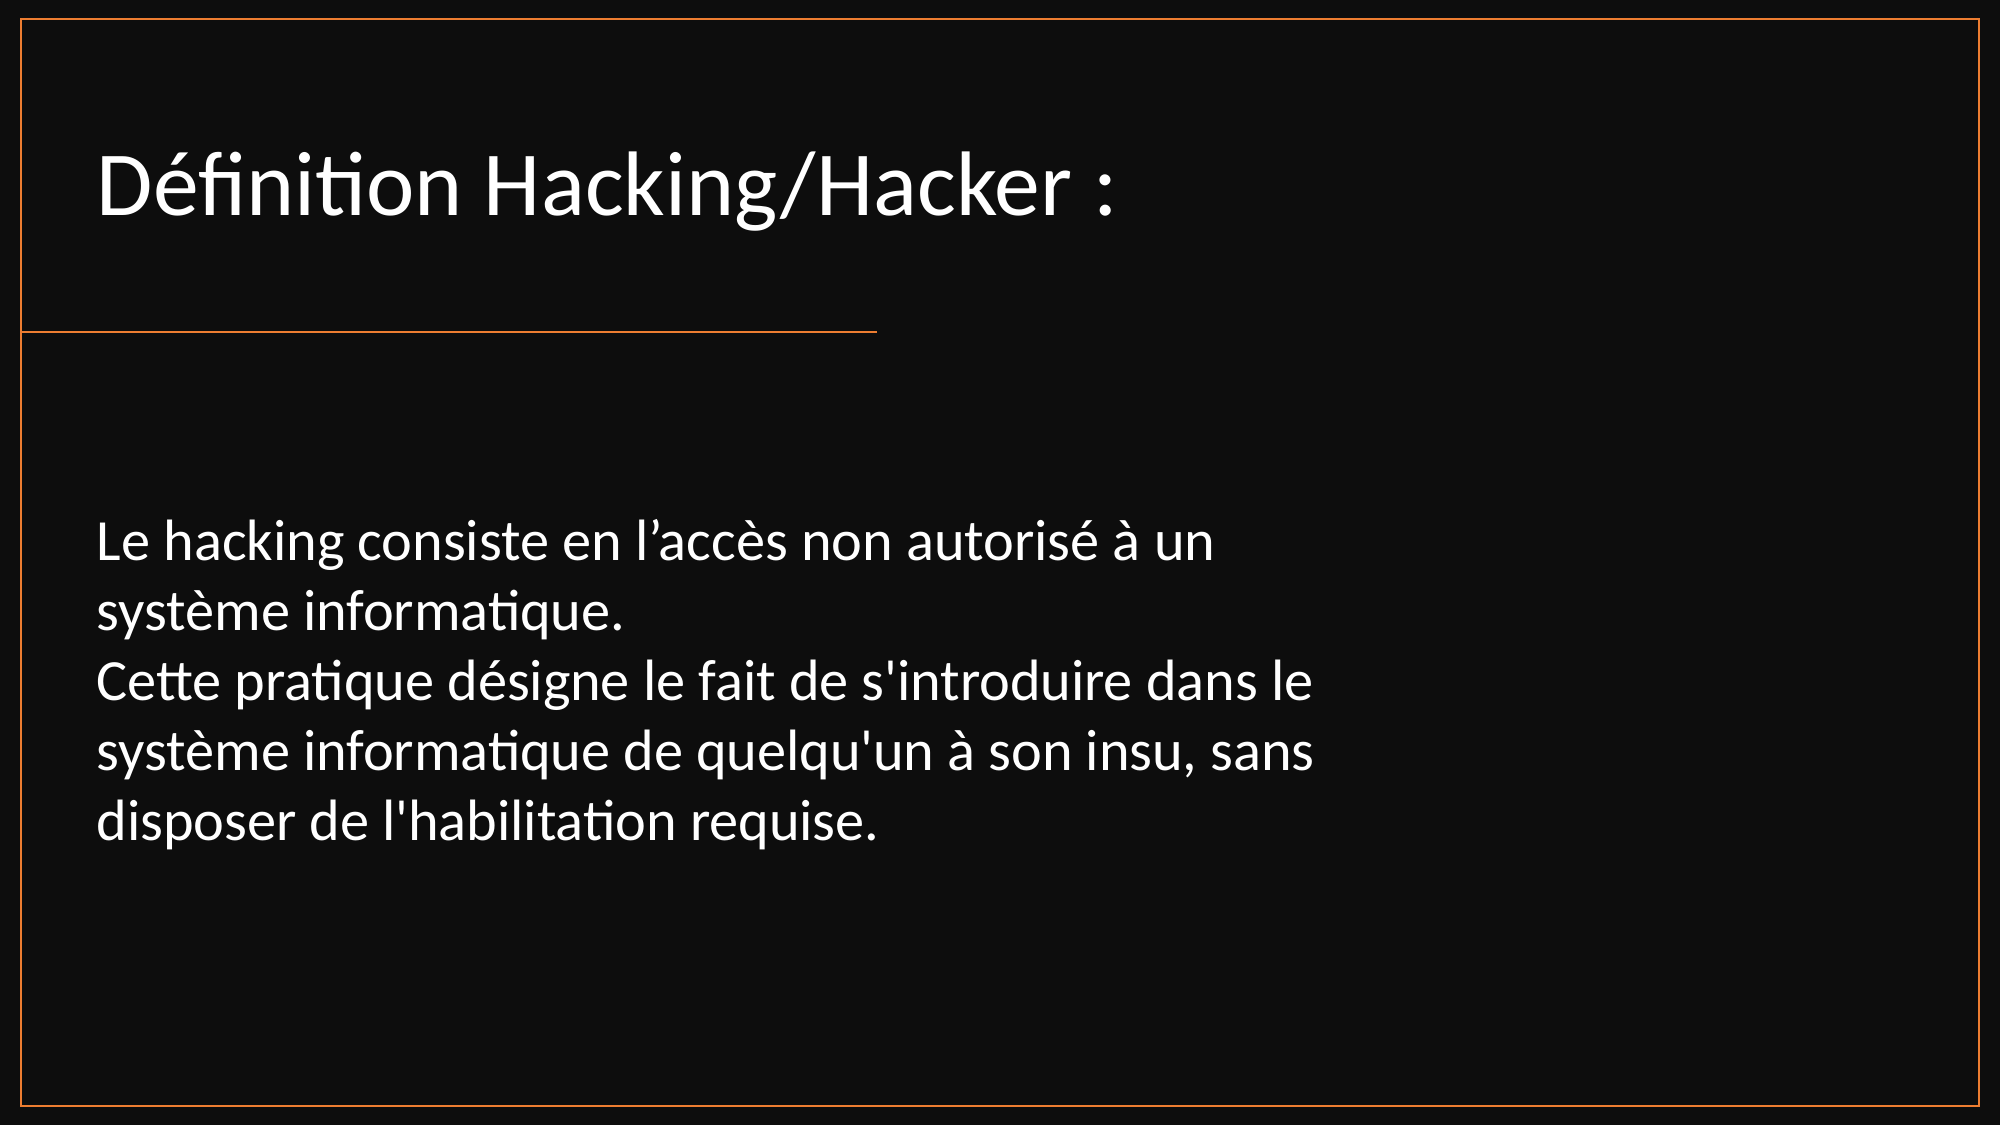

Définition Hacking/Hacker :
Le hacking consiste en l’accès non autorisé à un système informatique.
Cette pratique désigne le fait de s'introduire dans le système informatique de quelqu'un à son insu, sans disposer de l'habilitation requise.